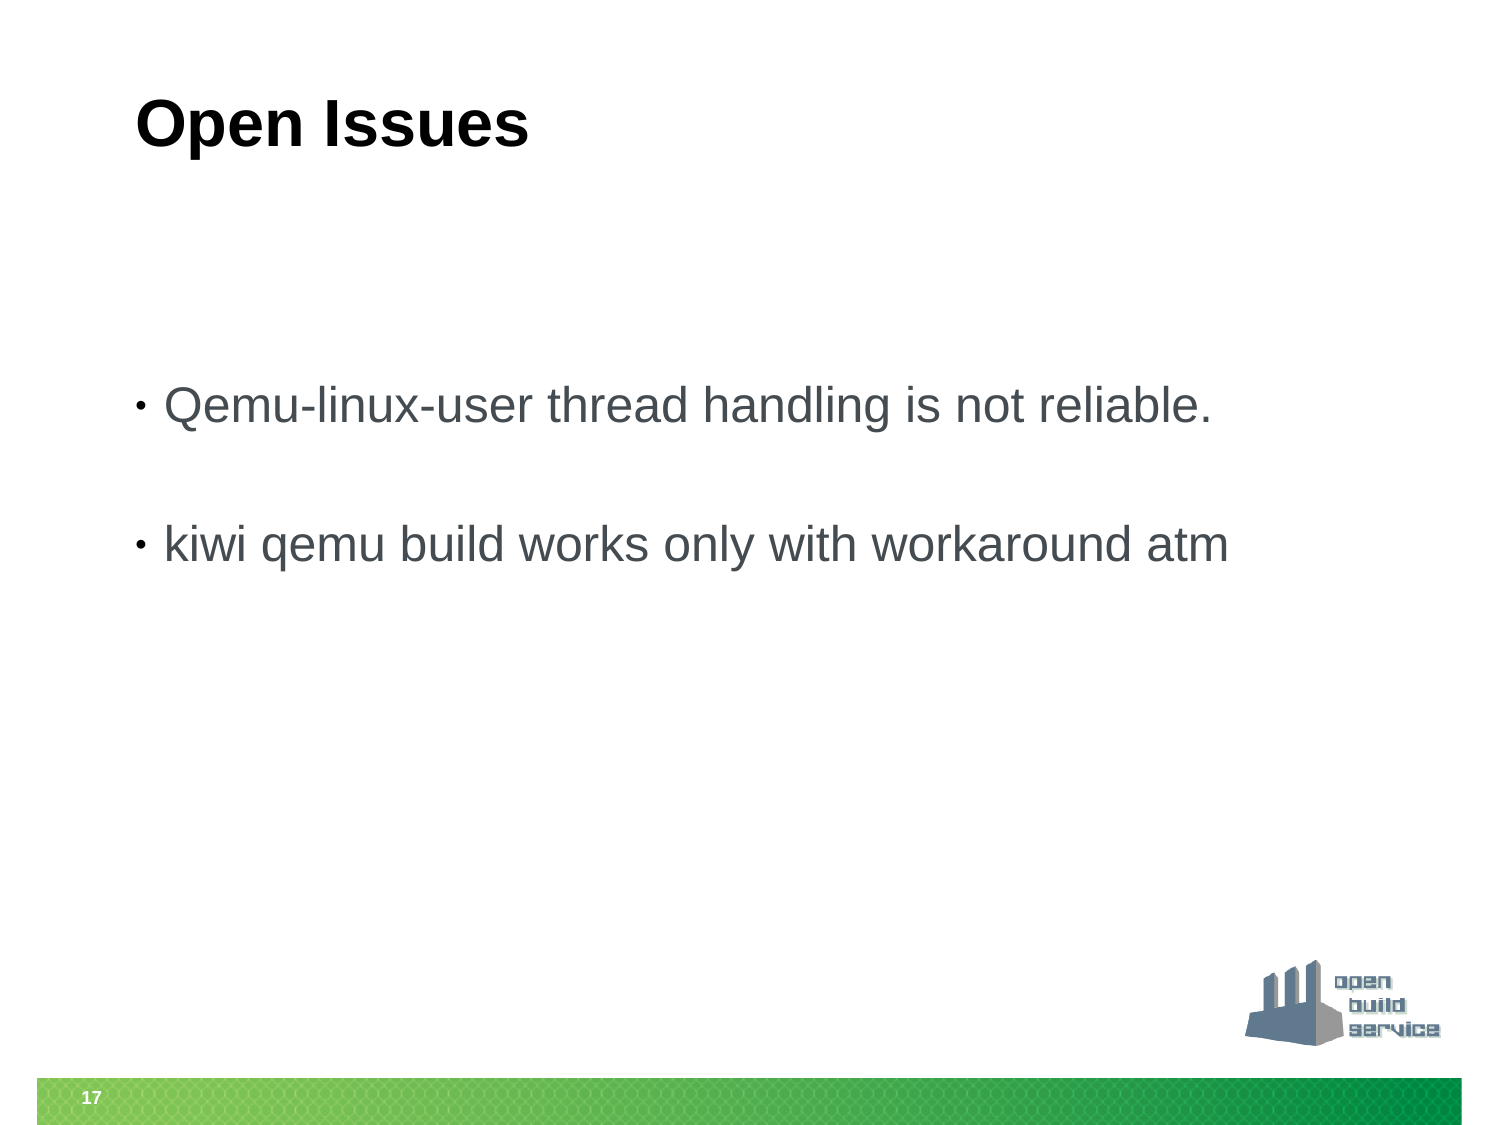

# Open Issues
Qemu-linux-user thread handling is not reliable.
kiwi qemu build works only with workaround atm